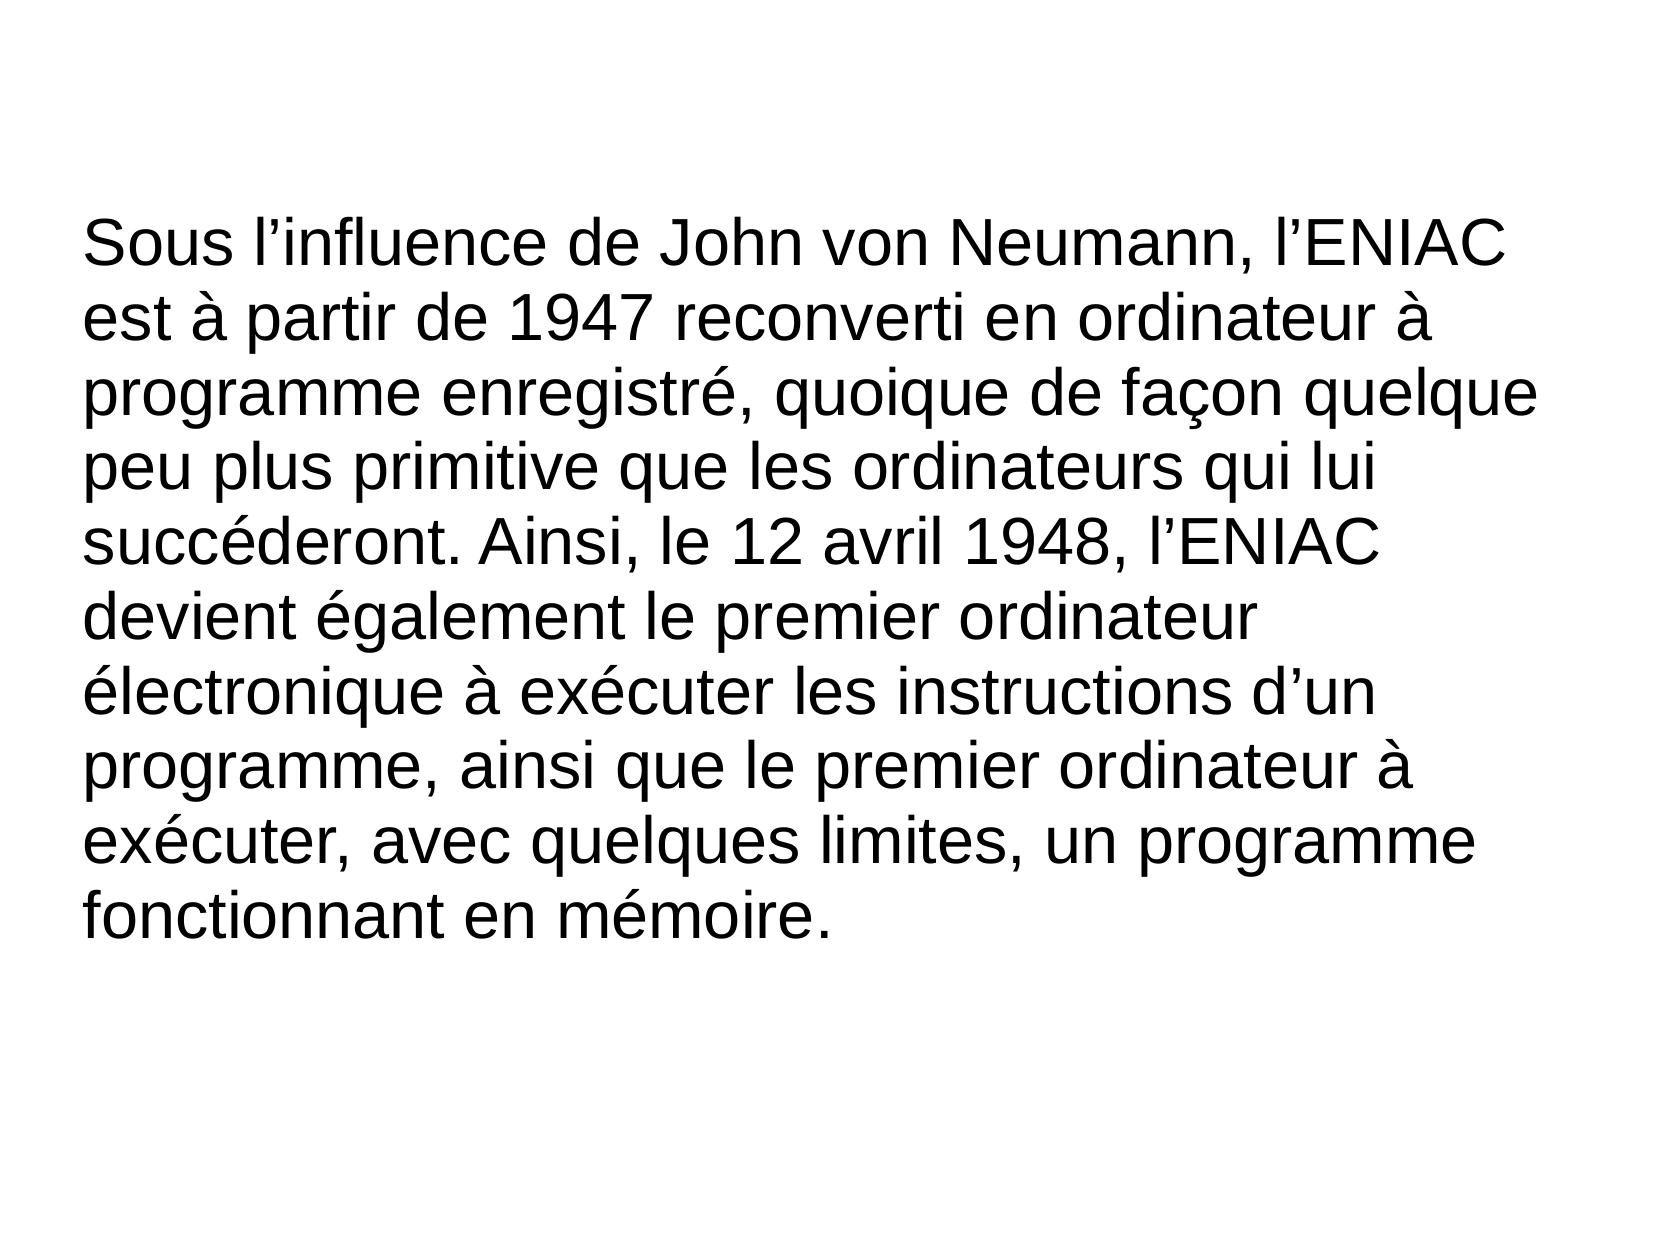

# Sous l’influence de John von Neumann, l’ENIAC est à partir de 1947 reconverti en ordinateur à programme enregistré, quoique de façon quelque peu plus primitive que les ordinateurs qui lui succéderont. Ainsi, le 12 avril 1948, l’ENIAC devient également le premier ordinateur électronique à exécuter les instructions d’un programme, ainsi que le premier ordinateur à exécuter, avec quelques limites, un programme fonctionnant en mémoire.